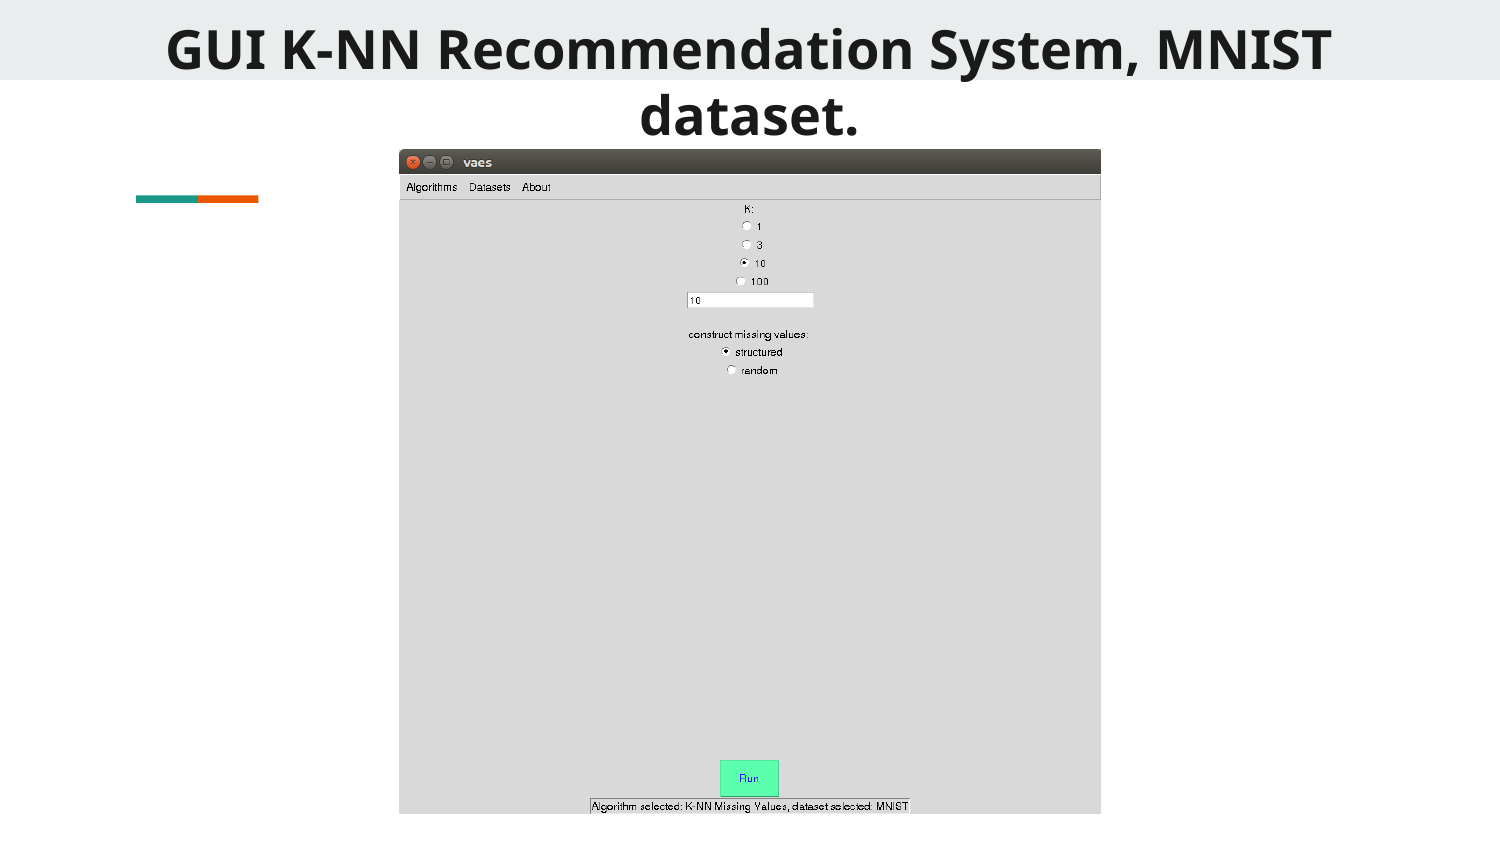

# GUI K-NN Recommendation System, MNIST dataset.